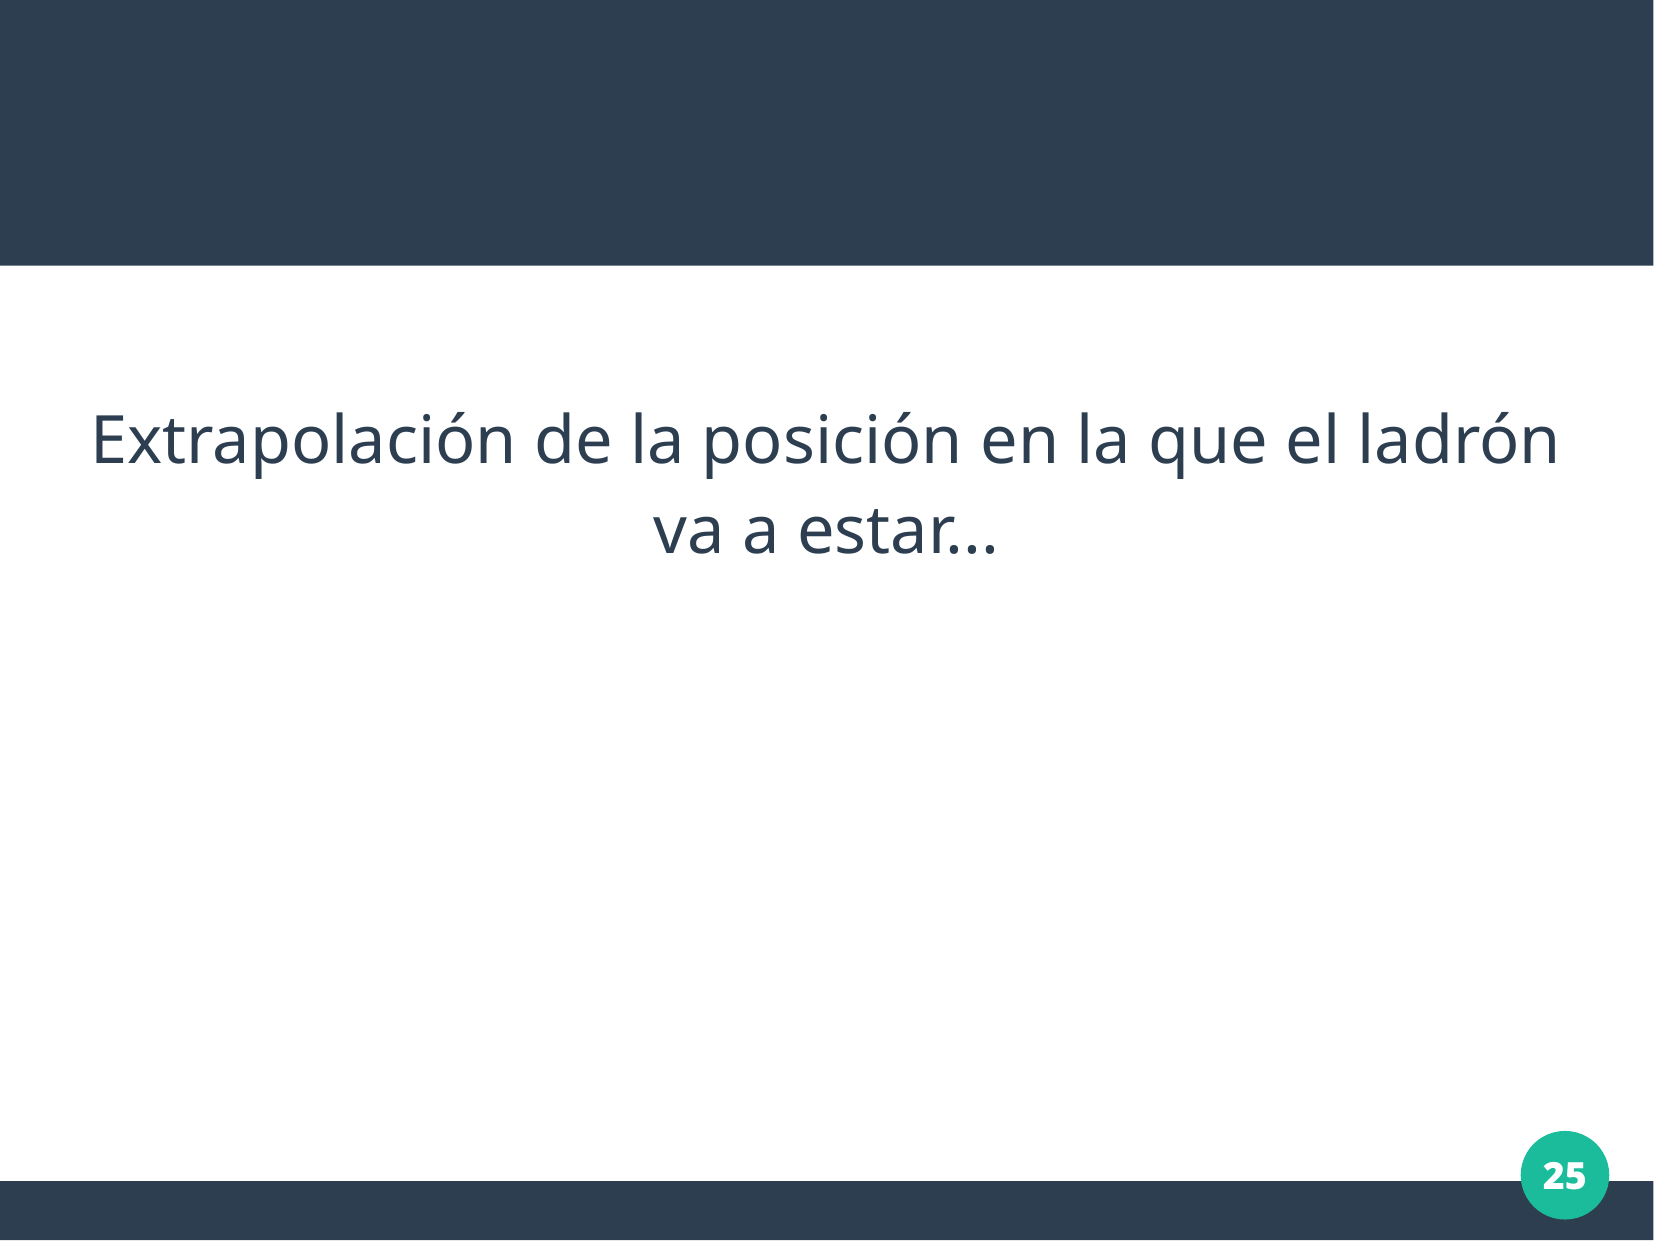

# Extrapolación de la posición en la que el ladrón va a estar...
25